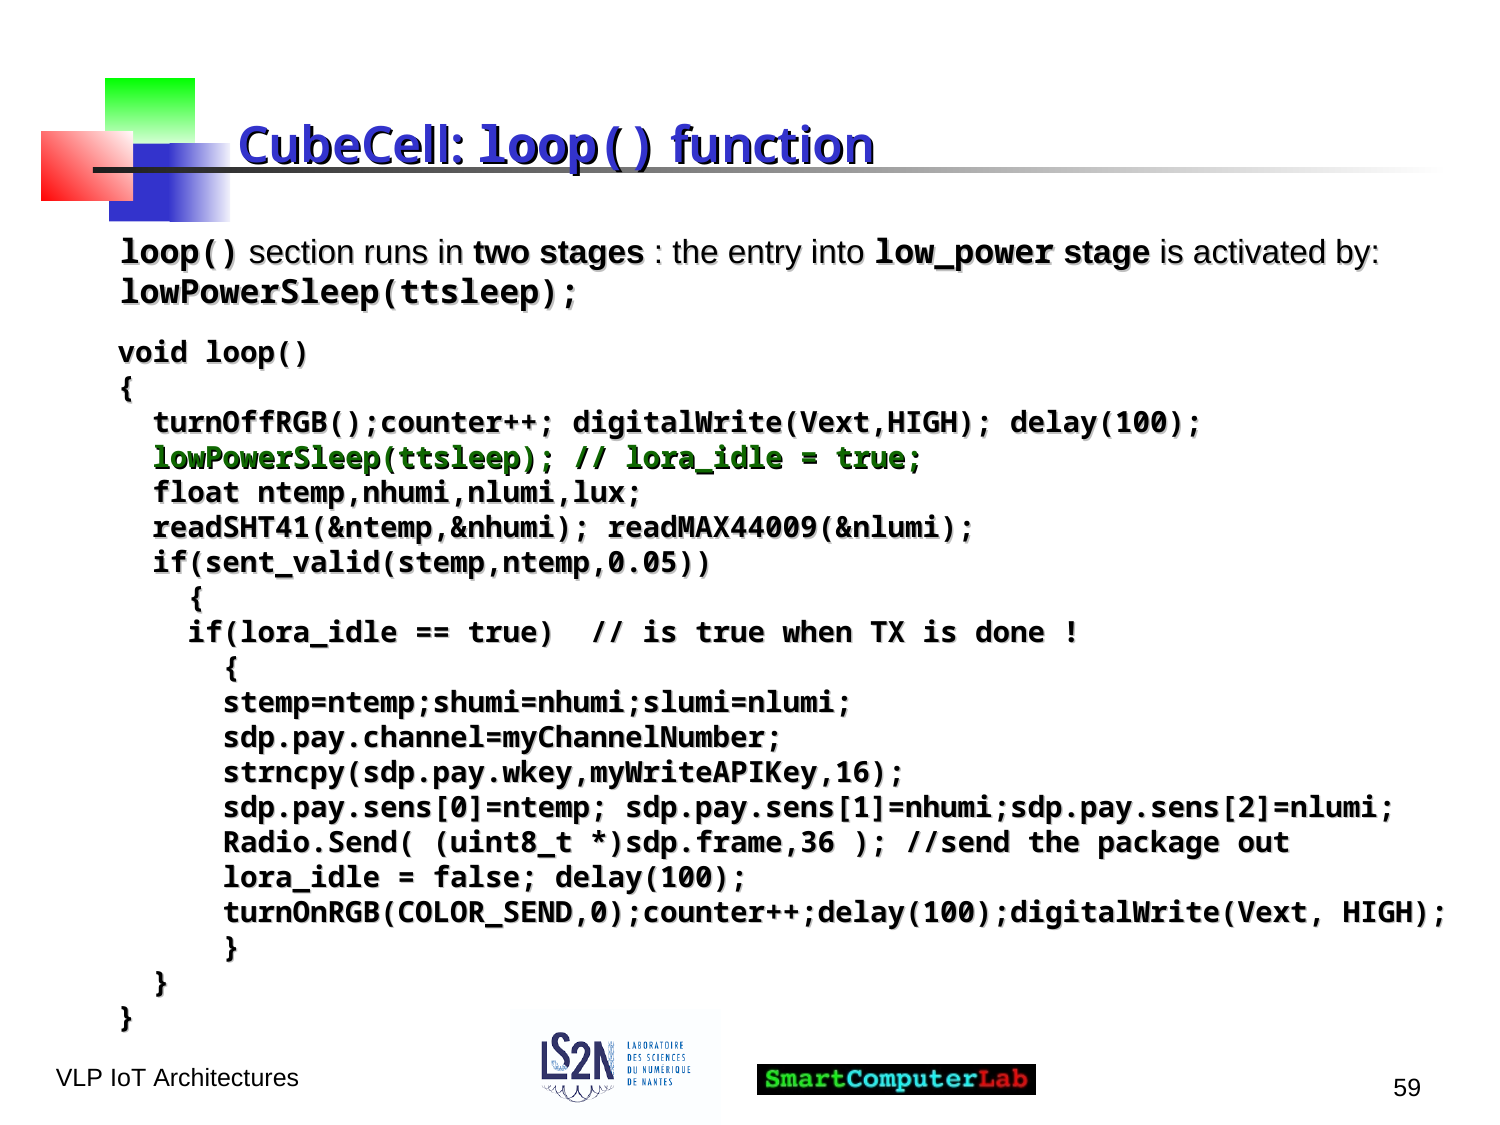

# CubeCell: loop() function
loop() section runs in two stages : the entry into low_power stage is activated by:
lowPowerSleep(ttsleep);
void loop()
{
 turnOffRGB();counter++; digitalWrite(Vext,HIGH); delay(100);
 lowPowerSleep(ttsleep); // lora_idle = true;
 float ntemp,nhumi,nlumi,lux;
 readSHT41(&ntemp,&nhumi); readMAX44009(&nlumi);
 if(sent_valid(stemp,ntemp,0.05))
 {
 if(lora_idle == true) // is true when TX is done !
 {
 stemp=ntemp;shumi=nhumi;slumi=nlumi;
 sdp.pay.channel=myChannelNumber;
 strncpy(sdp.pay.wkey,myWriteAPIKey,16);
 sdp.pay.sens[0]=ntemp; sdp.pay.sens[1]=nhumi;sdp.pay.sens[2]=nlumi;
 Radio.Send( (uint8_t *)sdp.frame,36 ); //send the package out
 lora_idle = false; delay(100);
 turnOnRGB(COLOR_SEND,0);counter++;delay(100);digitalWrite(Vext, HIGH);
 }
 }
}
59